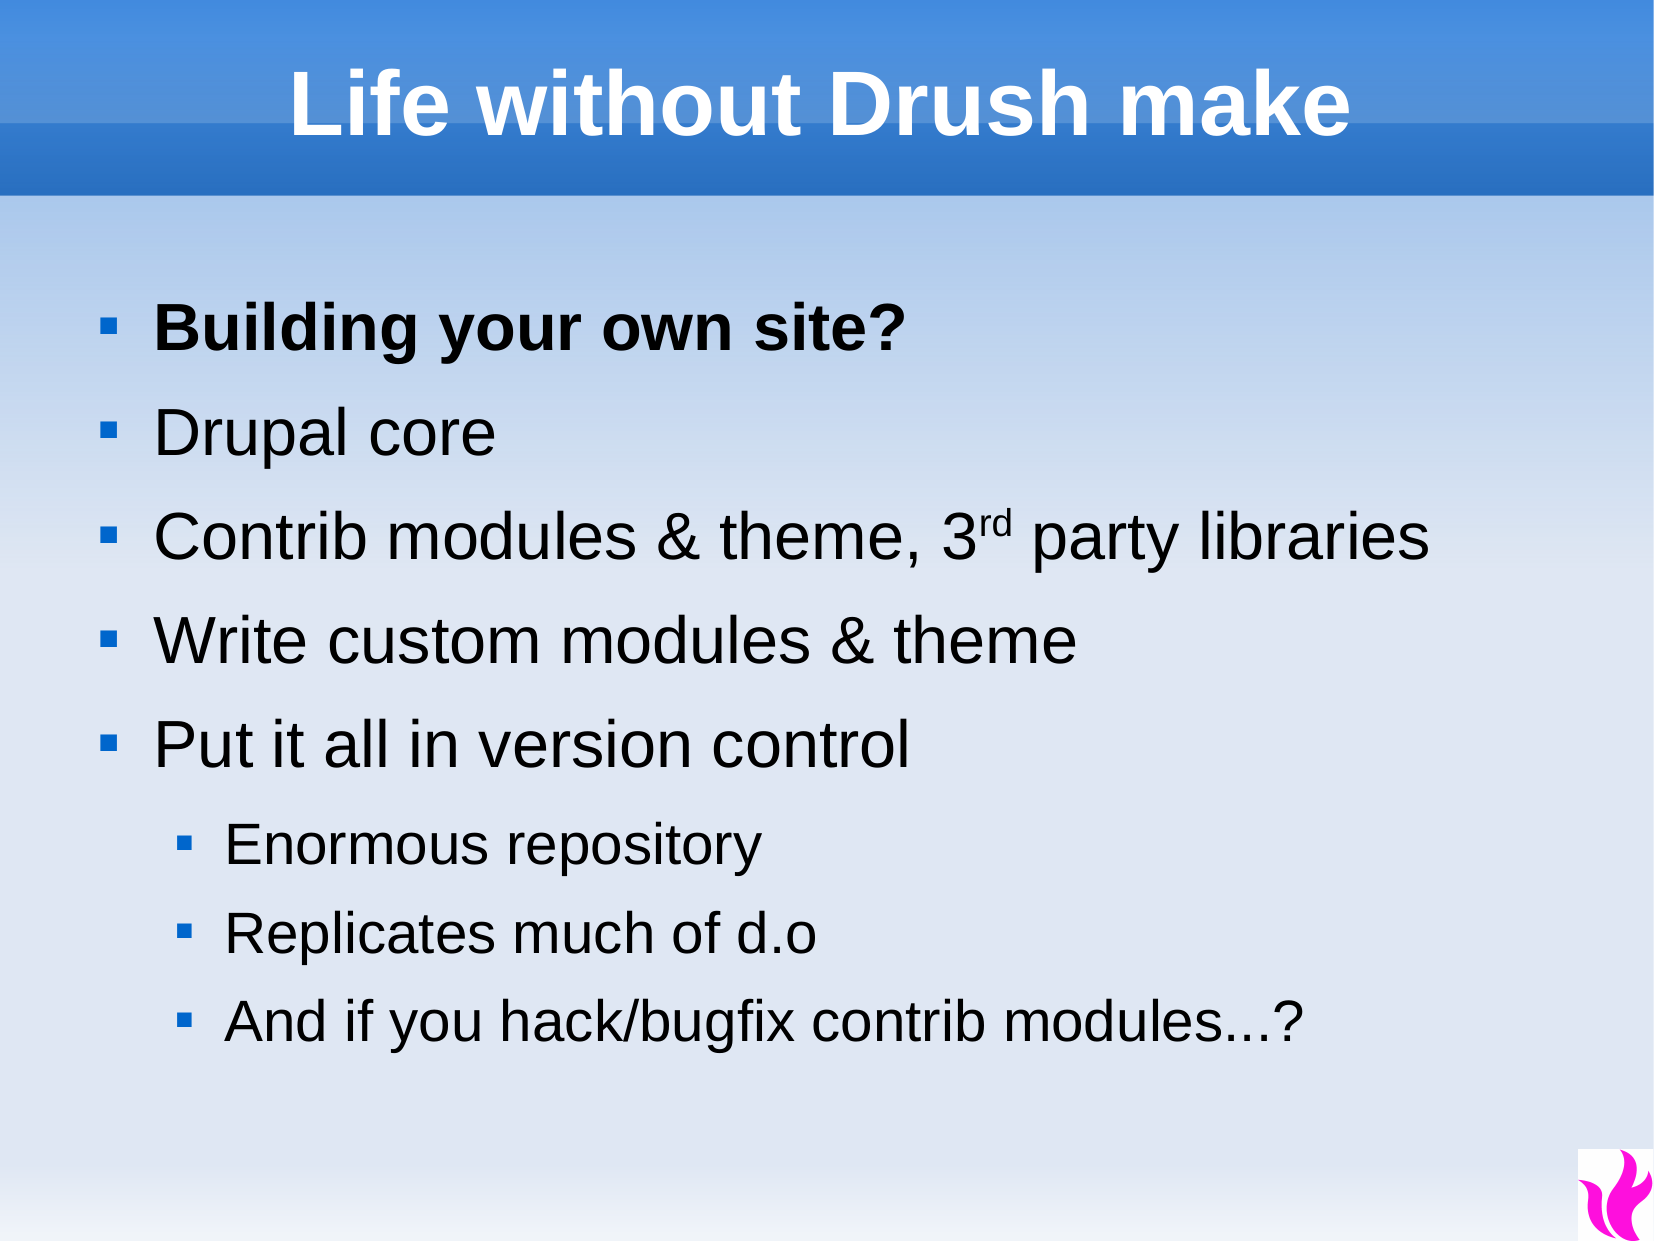

# Life without Drush make
Building your own site?
Drupal core
Contrib modules & theme, 3rd party libraries
Write custom modules & theme
Put it all in version control
Enormous repository
Replicates much of d.o
And if you hack/bugfix contrib modules...?